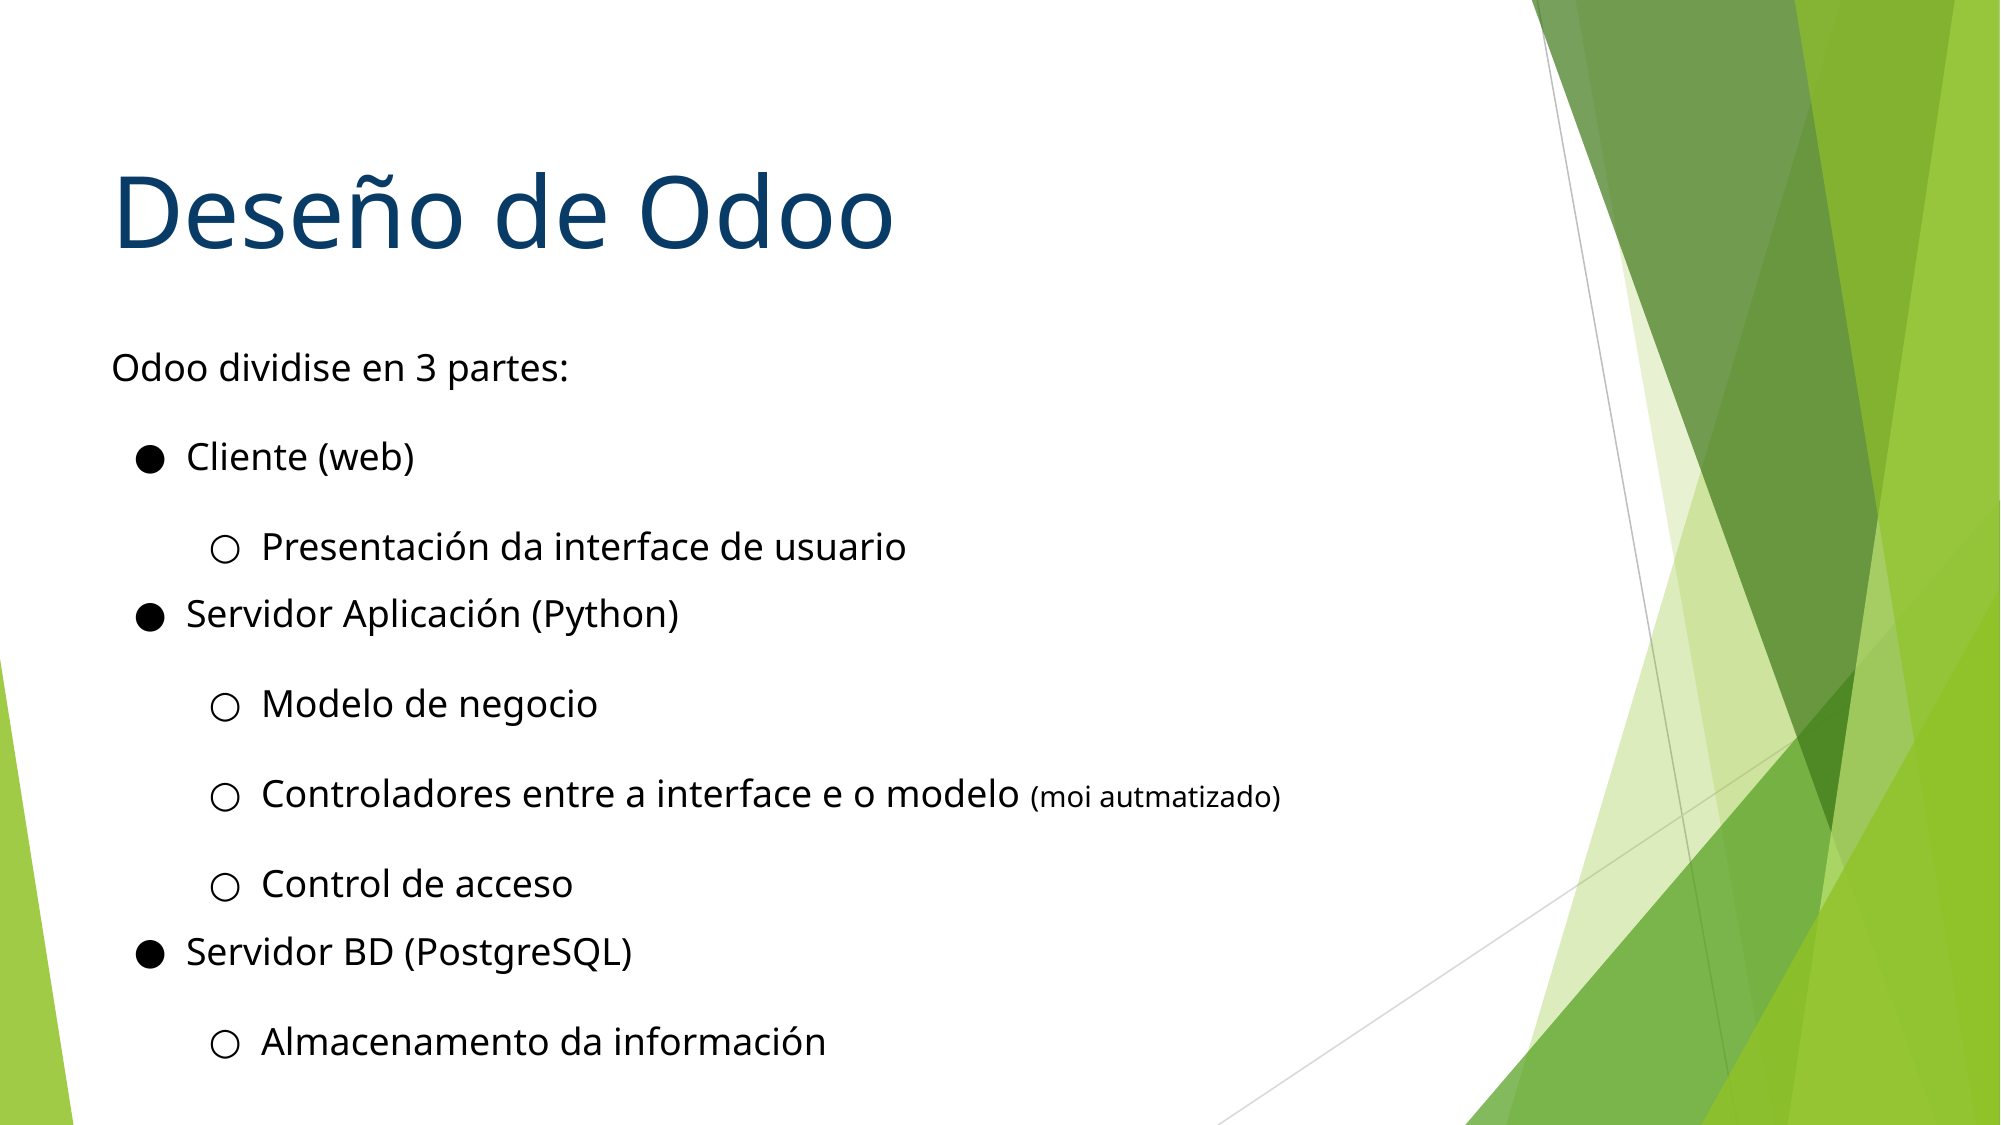

# Deseño de Odoo
Odoo dividise en 3 partes:
Cliente (web)
Presentación da interface de usuario
Servidor Aplicación (Python)
Modelo de negocio
Controladores entre a interface e o modelo (moi autmatizado)
Control de acceso
Servidor BD (PostgreSQL)
Almacenamento da información